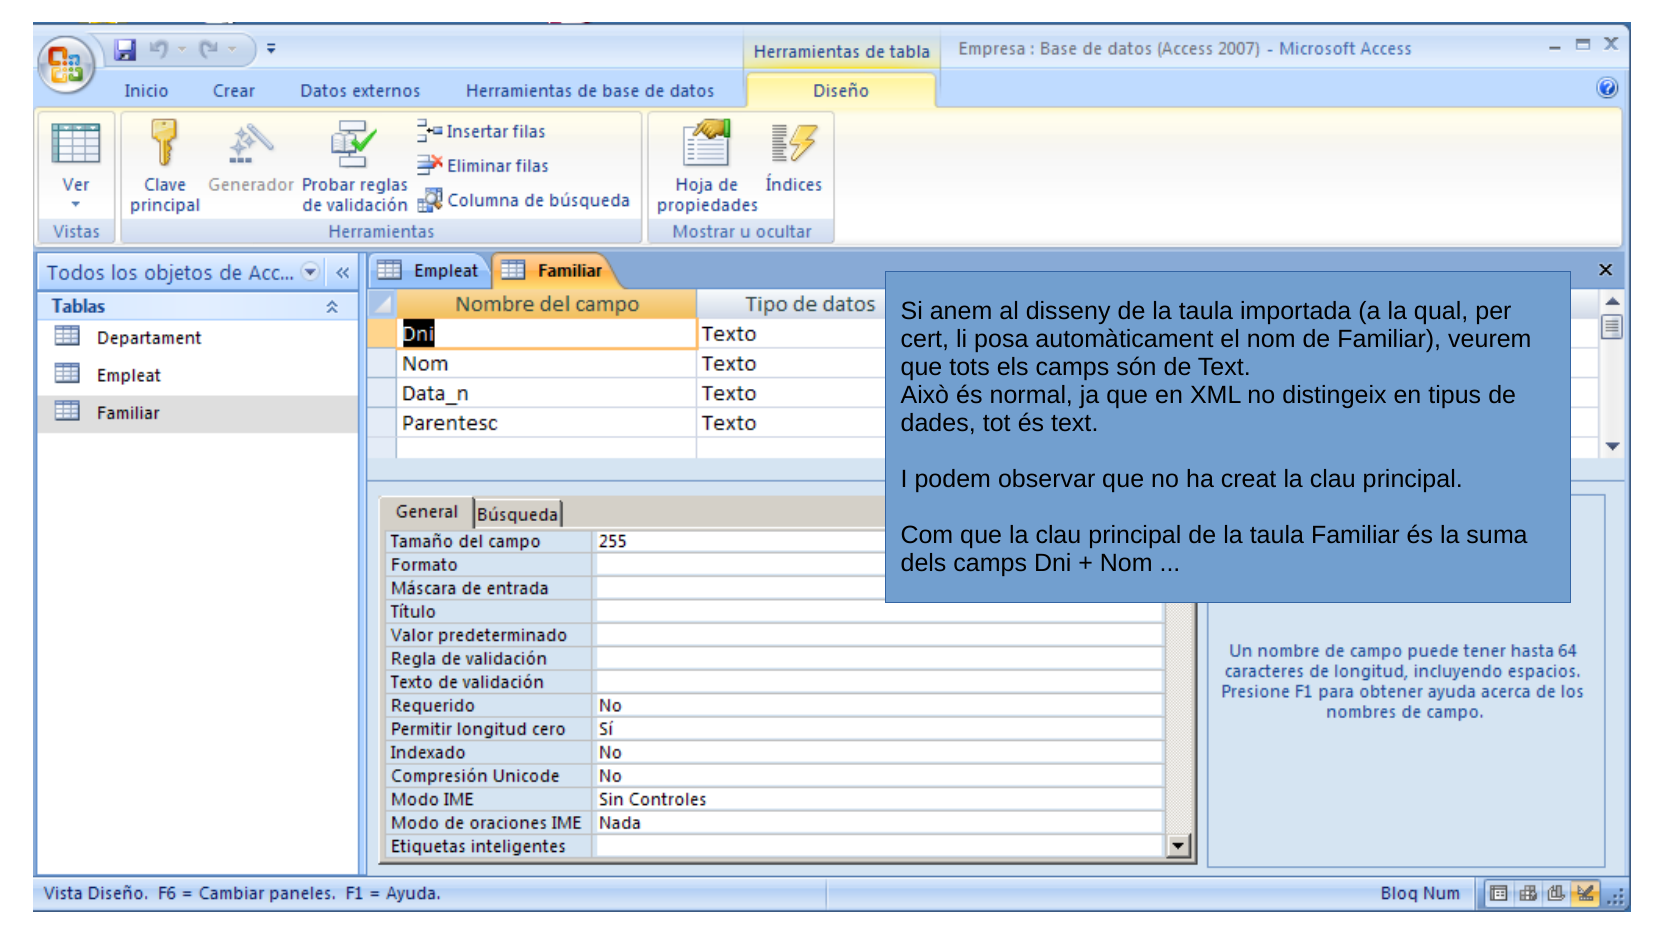

Si anem al disseny de la taula importada (a la qual, per cert, li posa automàticament el nom de Familiar), veurem que tots els camps són de Text.
Això és normal, ja que en XML no distingeix en tipus de dades, tot és text.
I podem observar que no ha creat la clau principal.
Com que la clau principal de la taula Familiar és la suma dels camps Dni + Nom ...